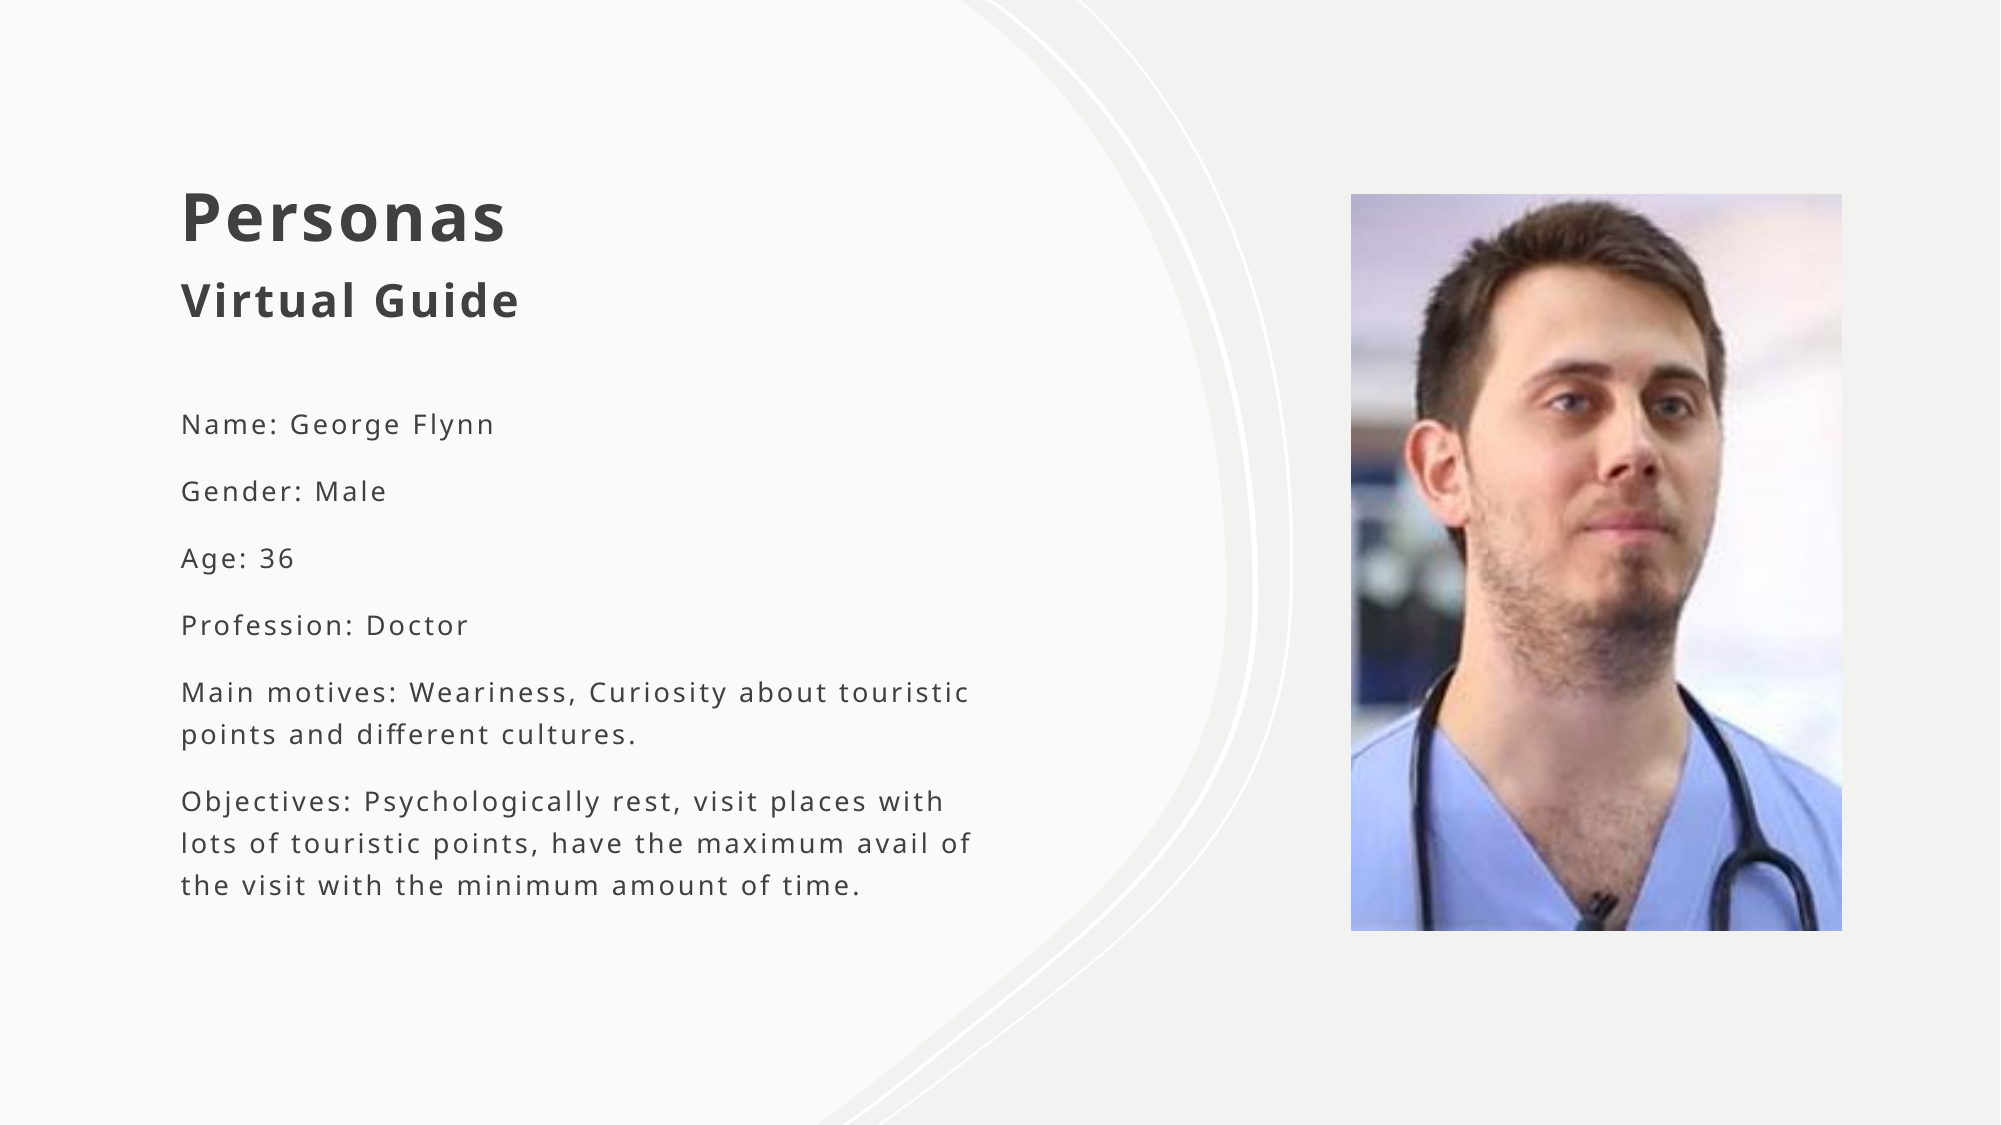

# Personas Virtual Guide
Name: George Flynn
Gender: Male
Age: 36
Profession: Doctor
Main motives: Weariness, Curiosity about touristic points and different cultures.
Objectives: Psychologically rest, visit places with lots of touristic points, have the maximum avail of the visit with the minimum amount of time.